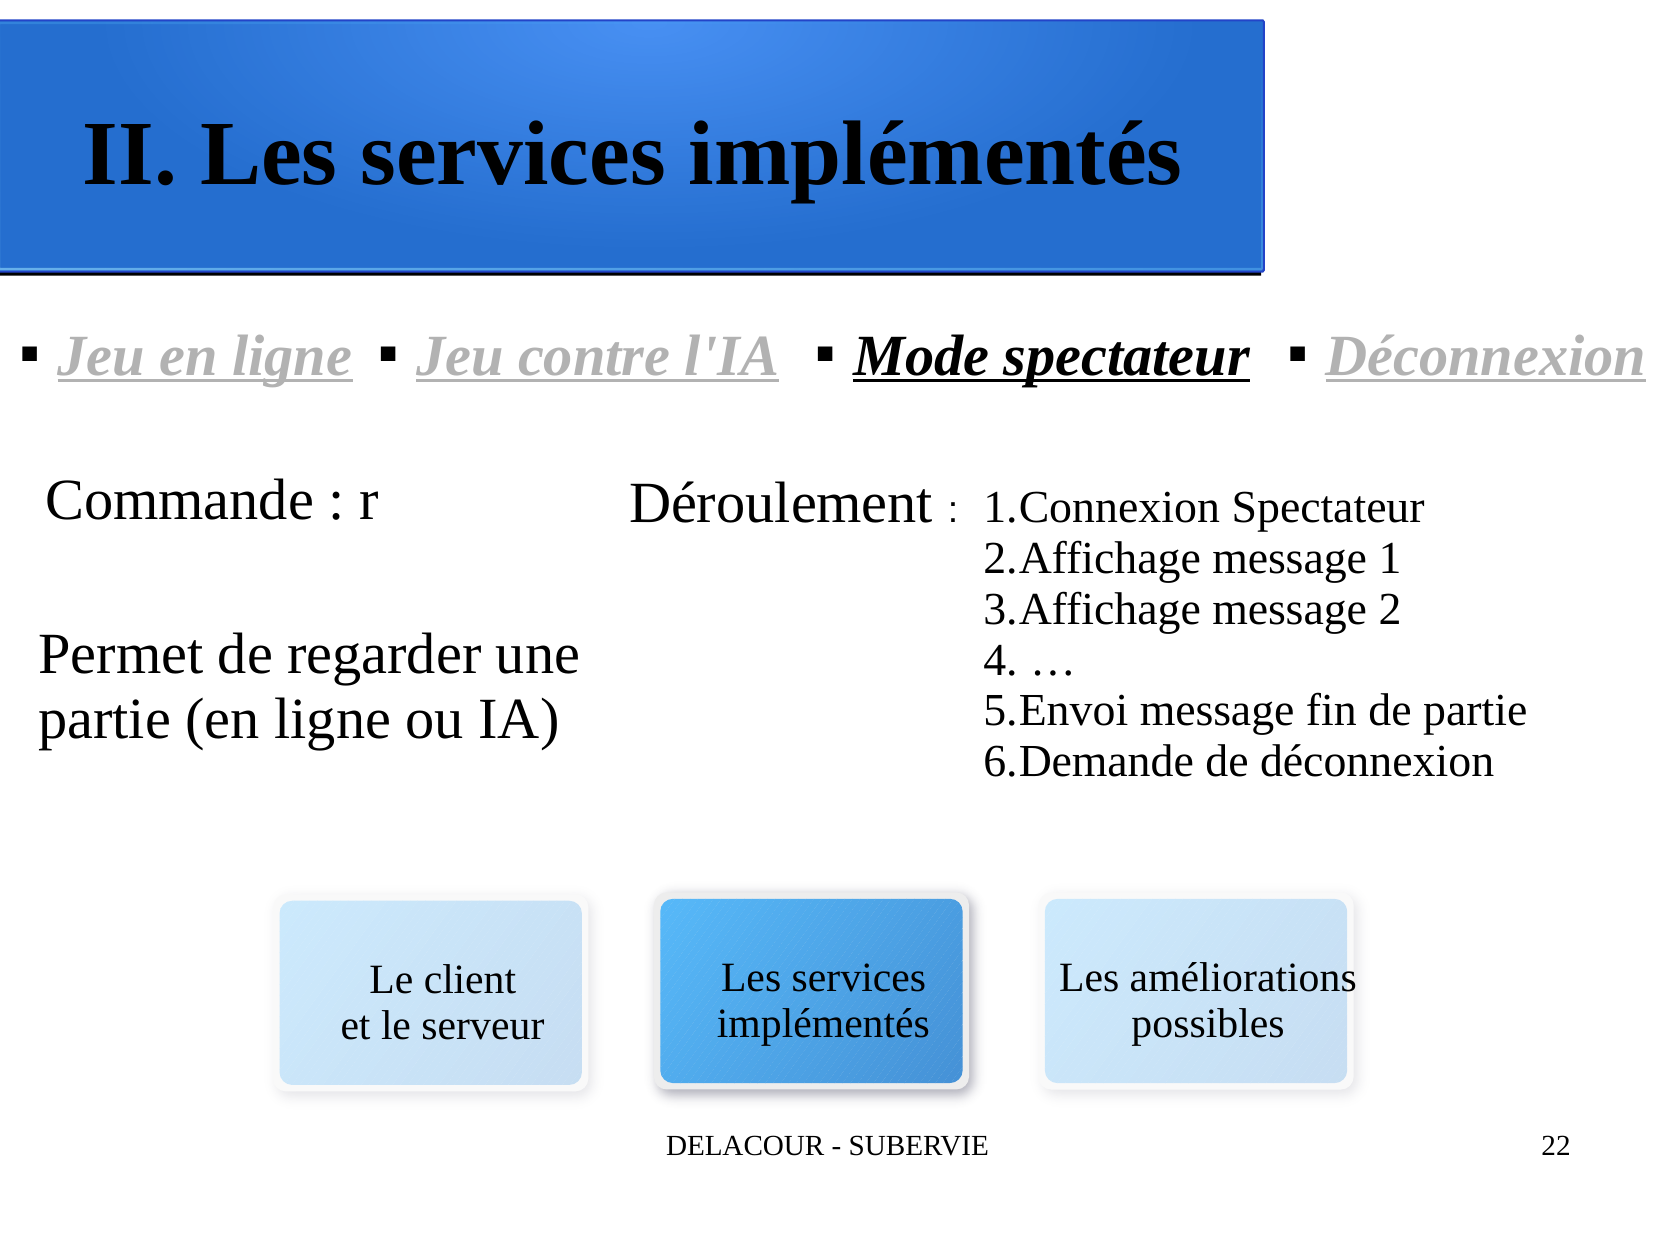

# II. Les services implémentés
Jeu en ligne
Jeu contre l'IA
Mode spectateur
Déconnexion
Commande : r
Déroulement :
Connexion Spectateur
Affichage message 1
Affichage message 2
 …
Envoi message fin de partie
Demande de déconnexion
Permet de regarder une partie (en ligne ou IA)
Les services
implémentés
Les améliorations
possibles
Le client
et le serveur
DELACOUR - SUBERVIE
22